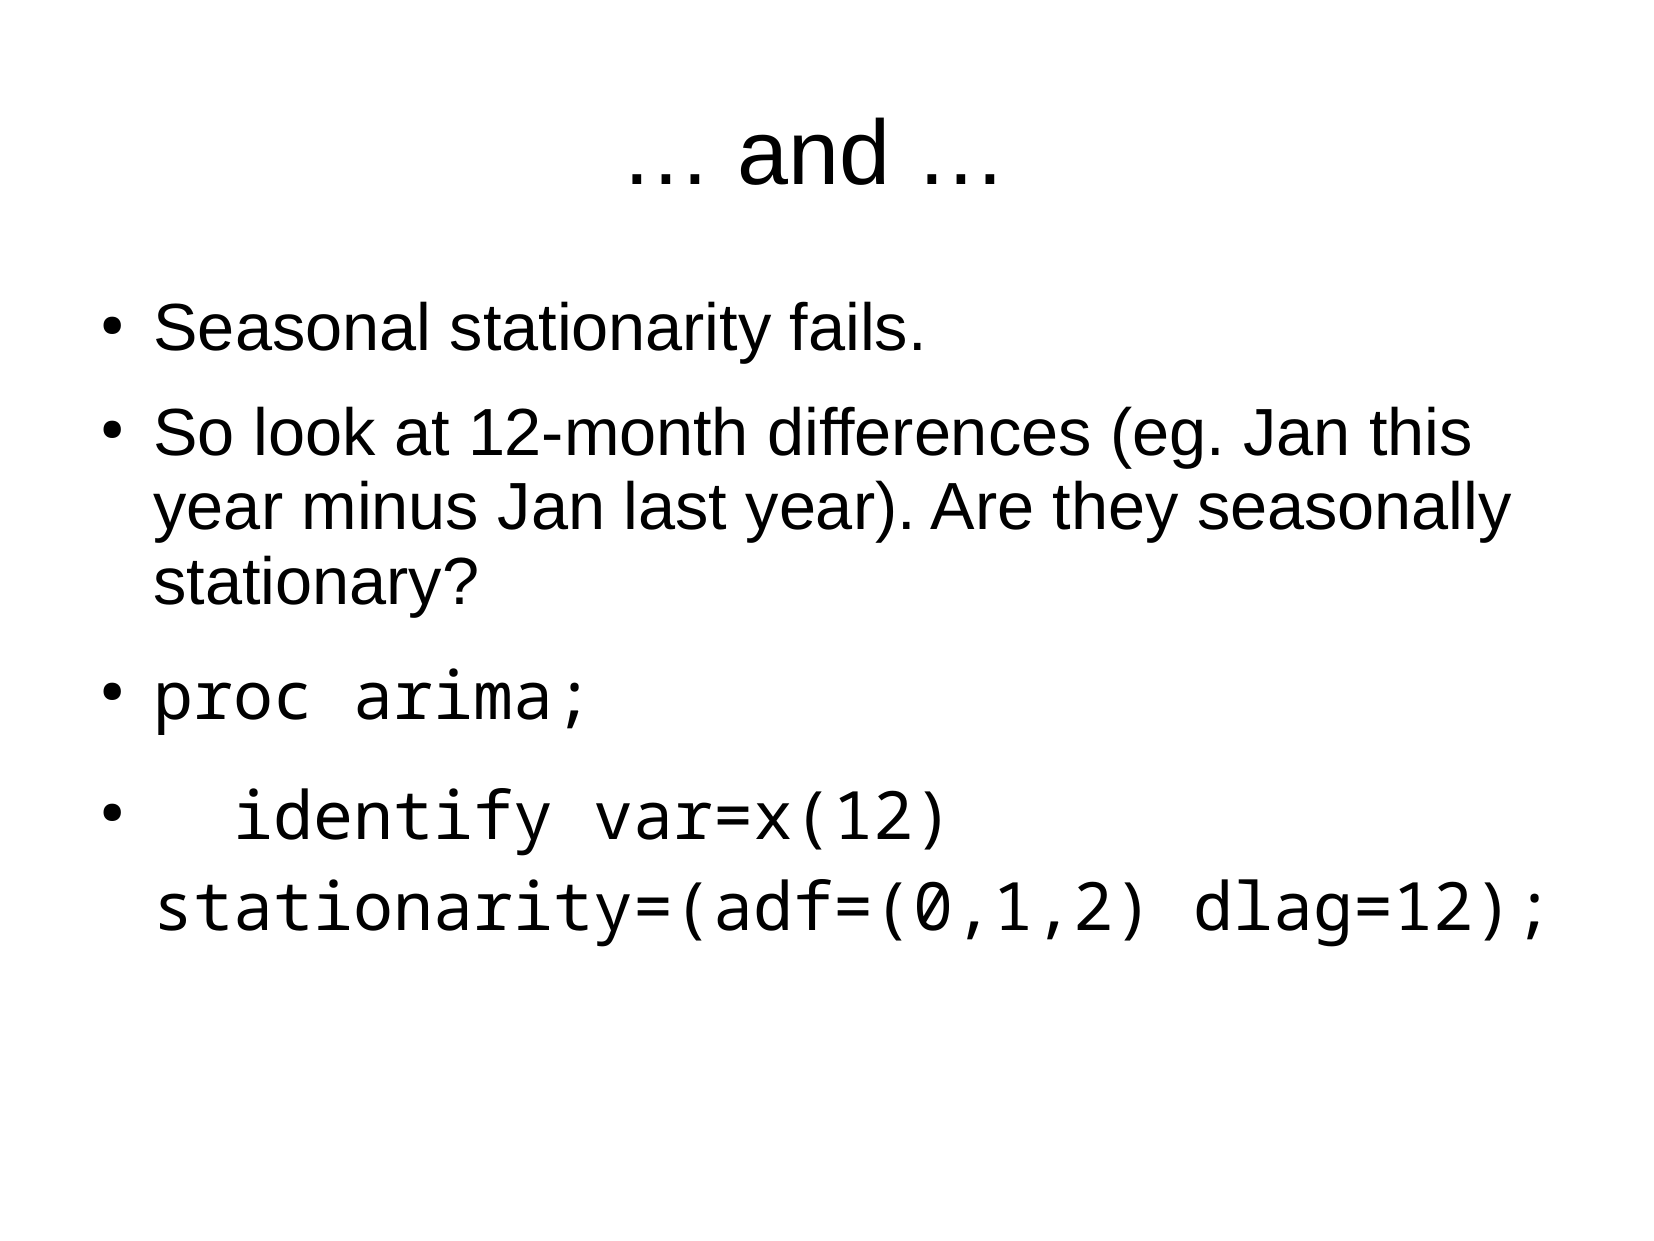

# … and …
Seasonal stationarity fails.
So look at 12-month differences (eg. Jan this year minus Jan last year). Are they seasonally stationary?
proc arima;
 identify var=x(12) stationarity=(adf=(0,1,2) dlag=12);